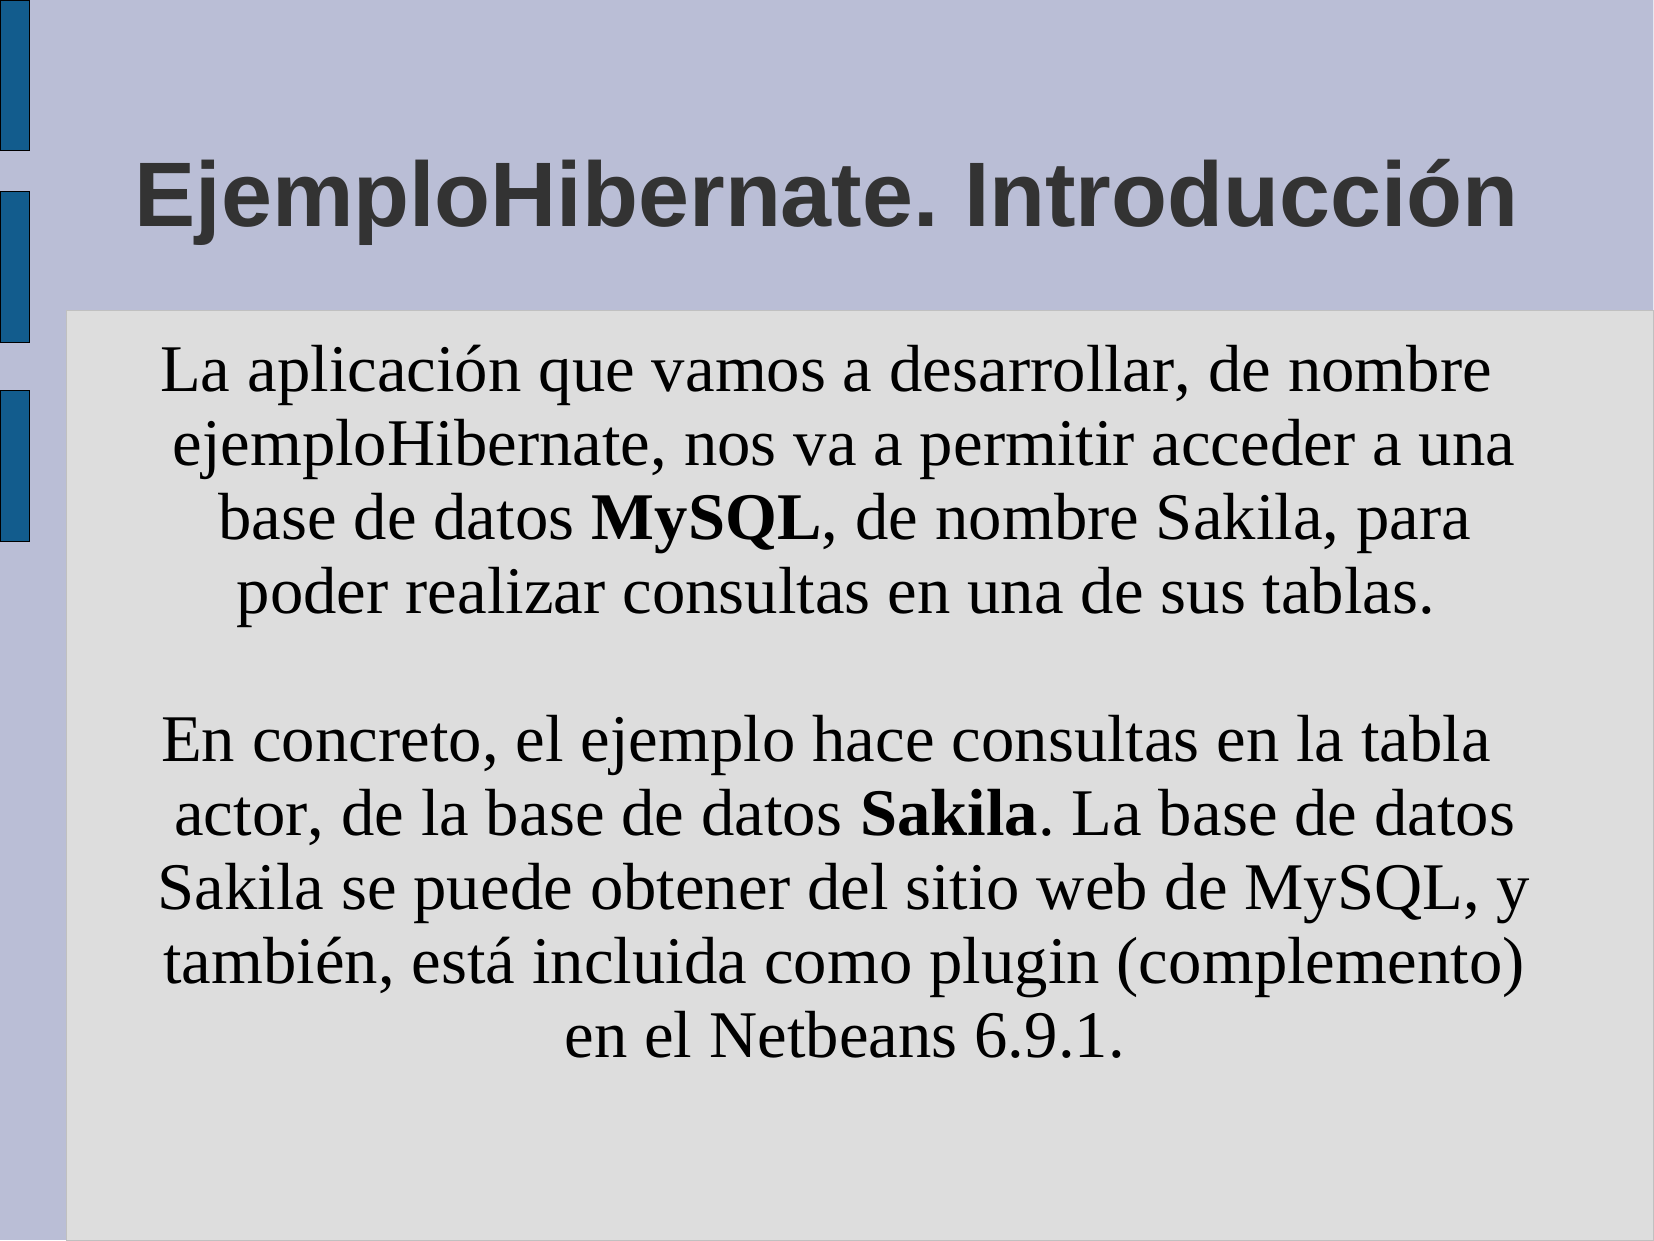

# EjemploHibernate. Introducción
La aplicación que vamos a desarrollar, de nombre ejemploHibernate, nos va a permitir acceder a una base de datos MySQL, de nombre Sakila, para poder realizar consultas en una de sus tablas.
En concreto, el ejemplo hace consultas en la tabla actor, de la base de datos Sakila. La base de datos Sakila se puede obtener del sitio web de MySQL, y también, está incluida como plugin (complemento) en el Netbeans 6.9.1.